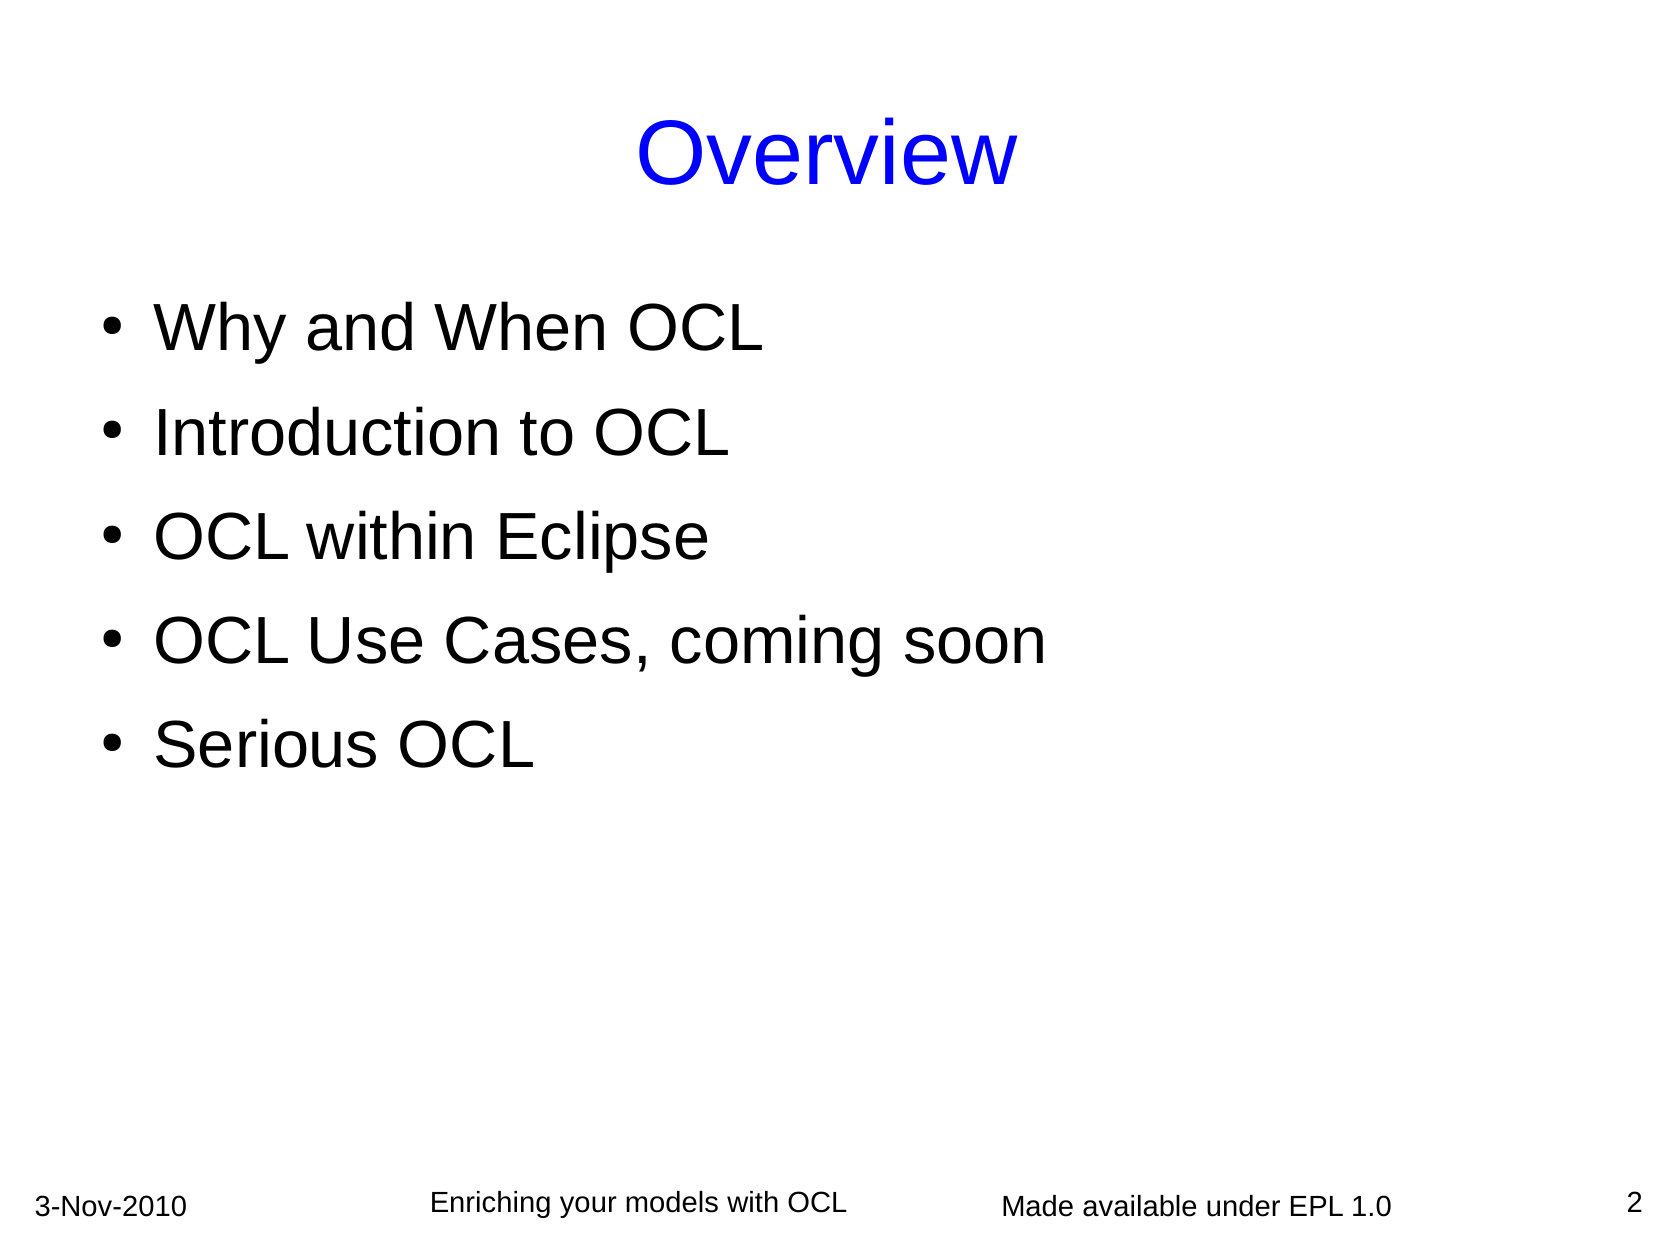

# Overview
Why and When OCL
Introduction to OCL
OCL within Eclipse
OCL Use Cases, coming soon
Serious OCL
Enriching your models with OCL
2
3-Nov-2010